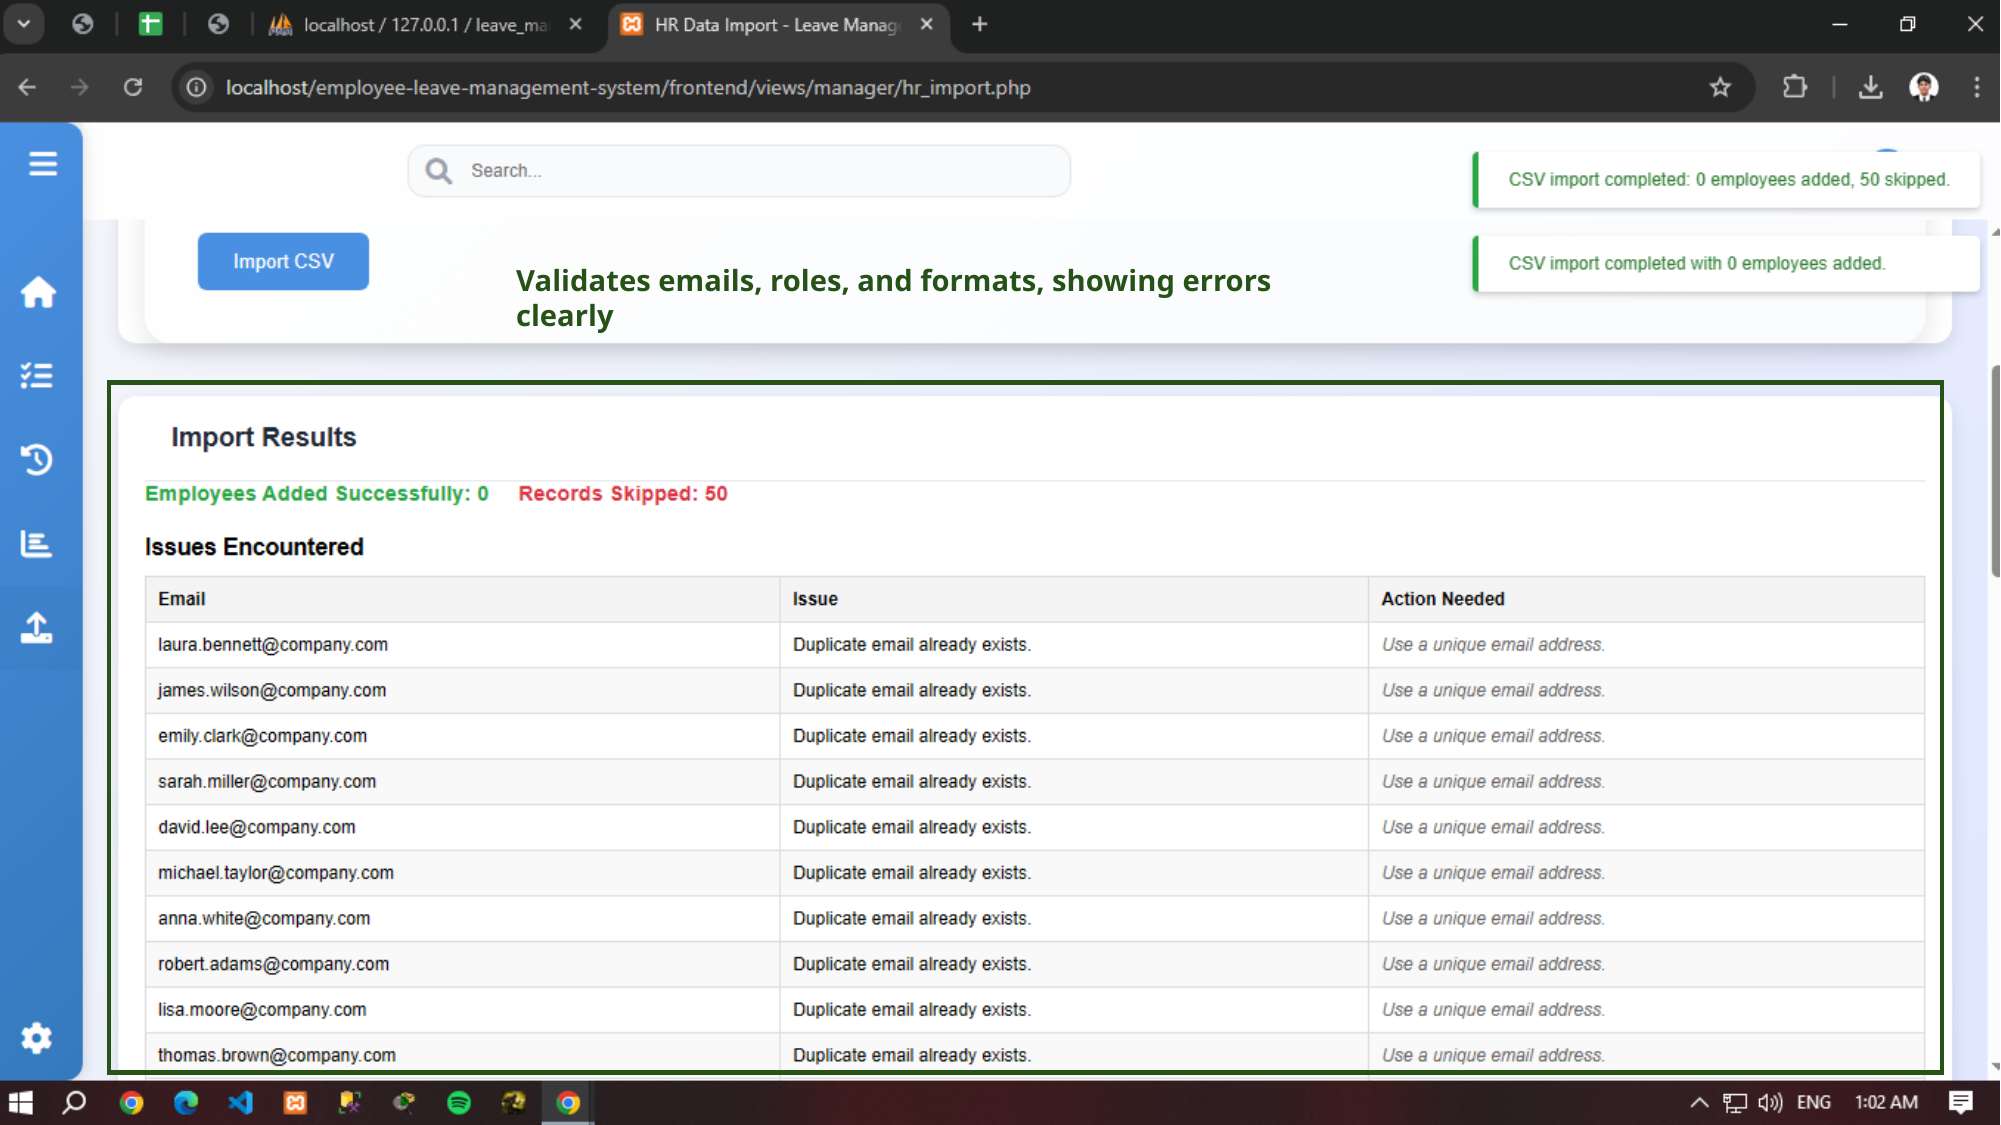

Validates emails, roles, and formats, showing errors clearly